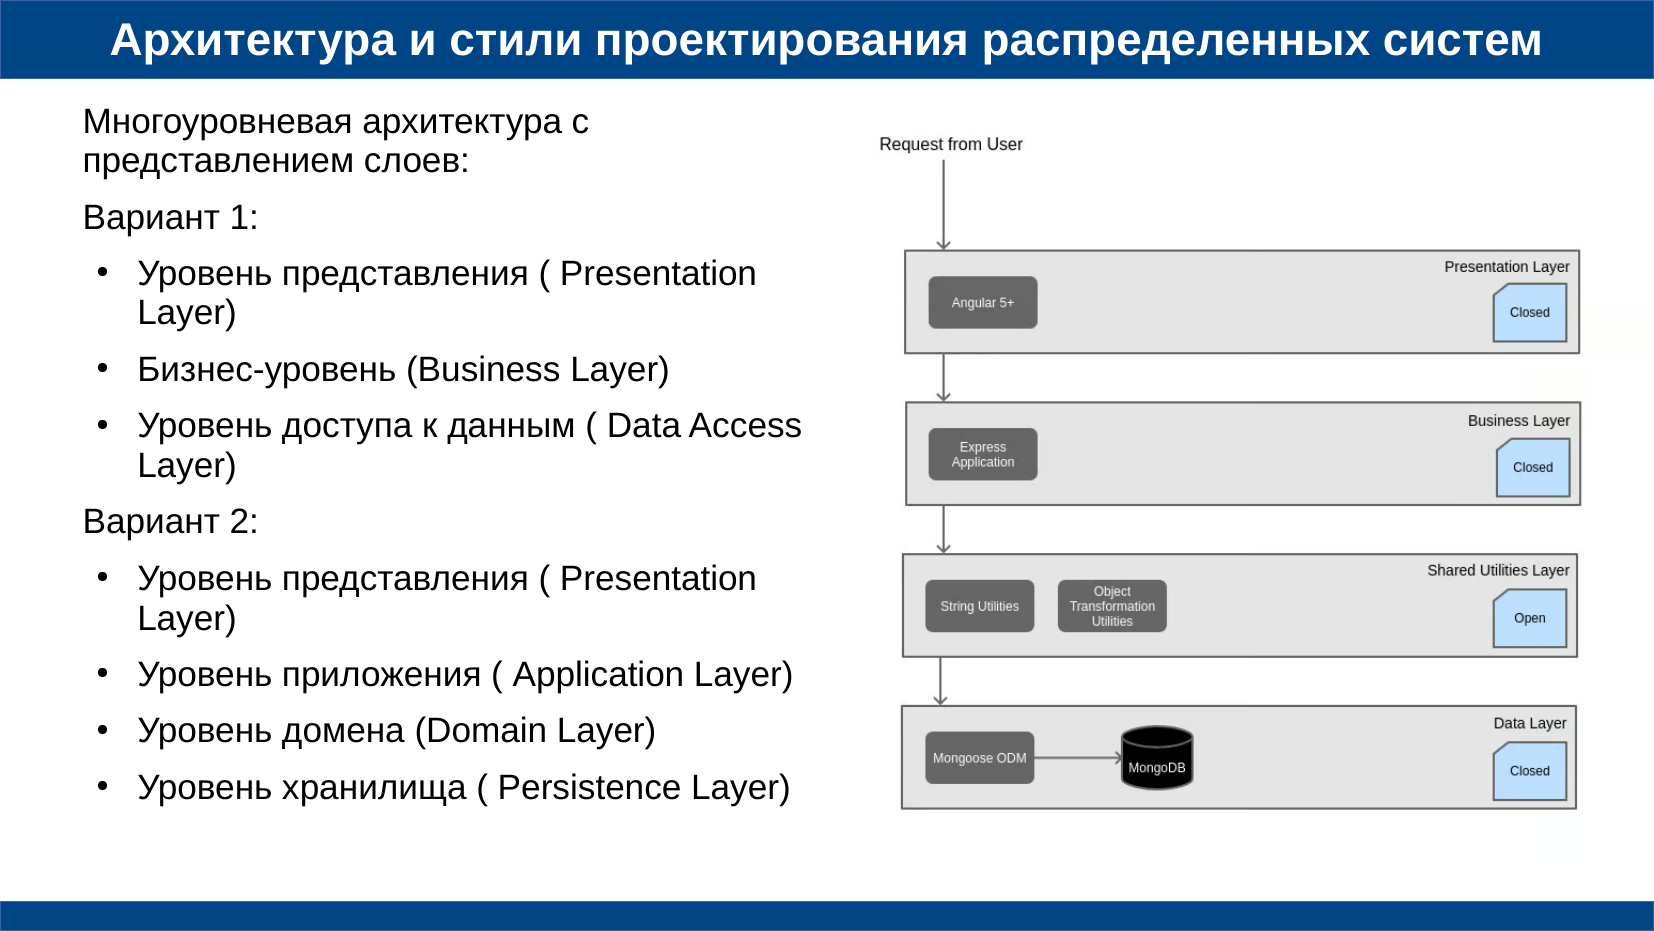

# Архитектура и стили проектирования распределенных систем
Многоуровневая архитектура с представлением слоев:
Вариант 1:
Уровень представления ( Presentation Layer)
Бизнес-уровень (Business Layer)
Уровень доступа к данным ( Data Access Layer)
Вариант 2:
Уровень представления ( Presentation Layer)
Уровень приложения ( Application Layer)
Уровень домена (Domain Layer)
Уровень хранилища ( Persistence Layer)